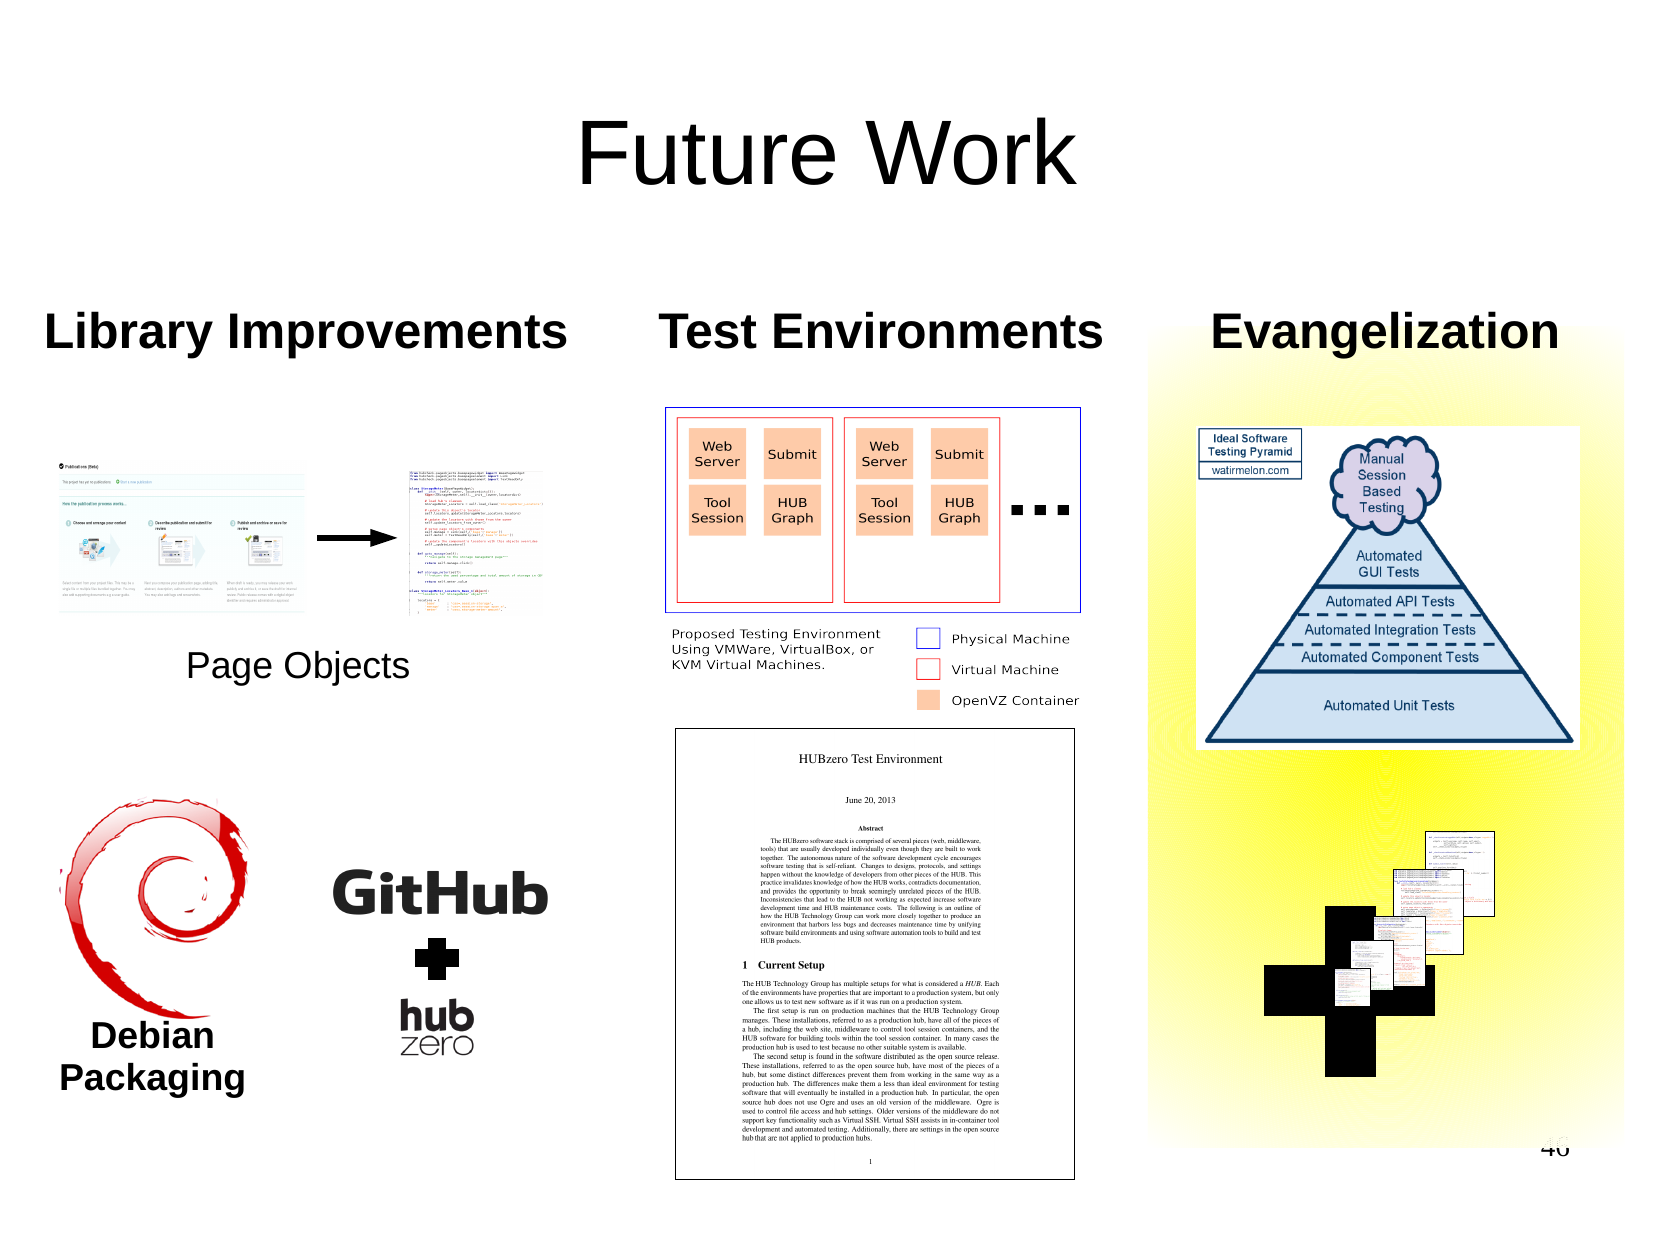

# Future Work
Library Improvements
Test Environments
Evangelization
Page Objects
Debian
Packaging
46